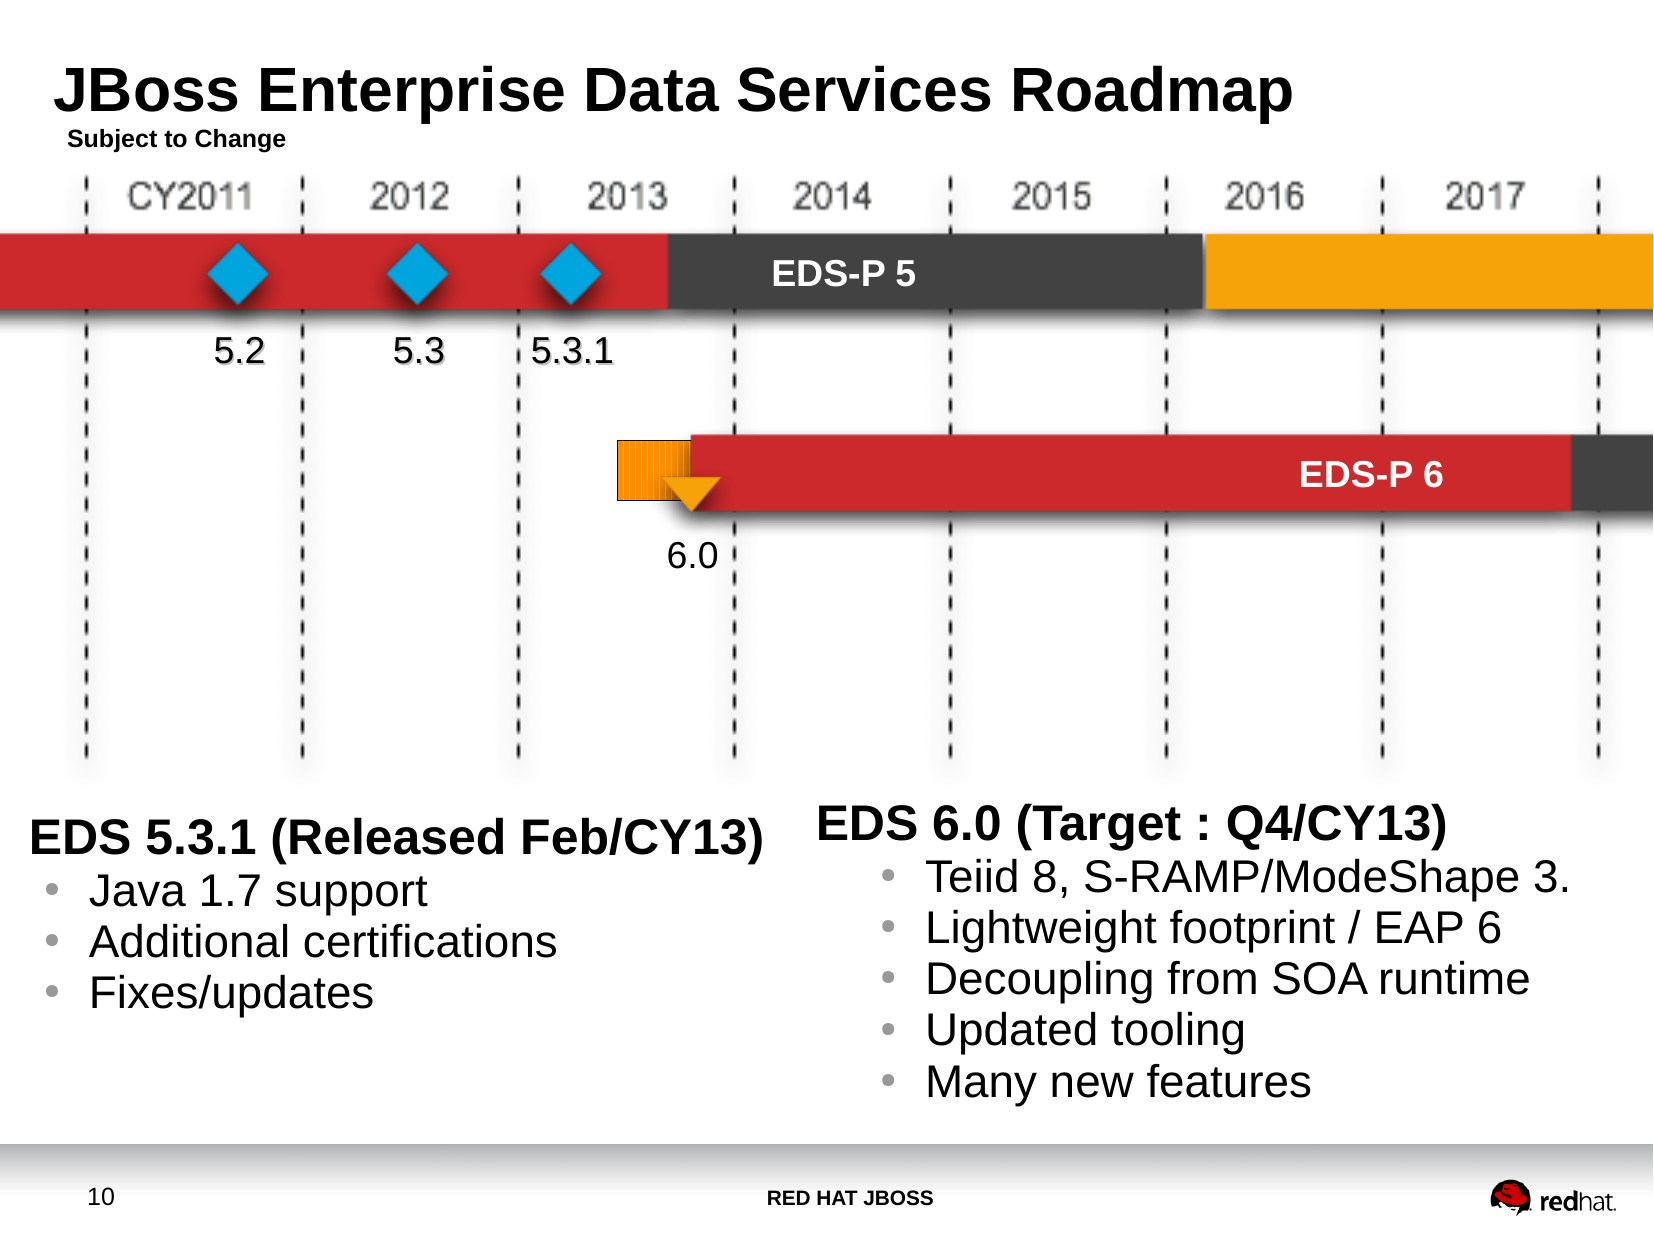

# JBoss Enterprise Data Services Roadmap Subject to Change
EDS-P 5
5.2
5.3
5.3.1
EDS-P 6
6.0
EDS 6.0 (Target : Q4/CY13)
Teiid 8, S-RAMP/ModeShape 3.
Lightweight footprint / EAP 6
Decoupling from SOA runtime
Updated tooling
Many new features
EDS 5.3.1 (Released Feb/CY13)
Java 1.7 support
Additional certifications
Fixes/updates